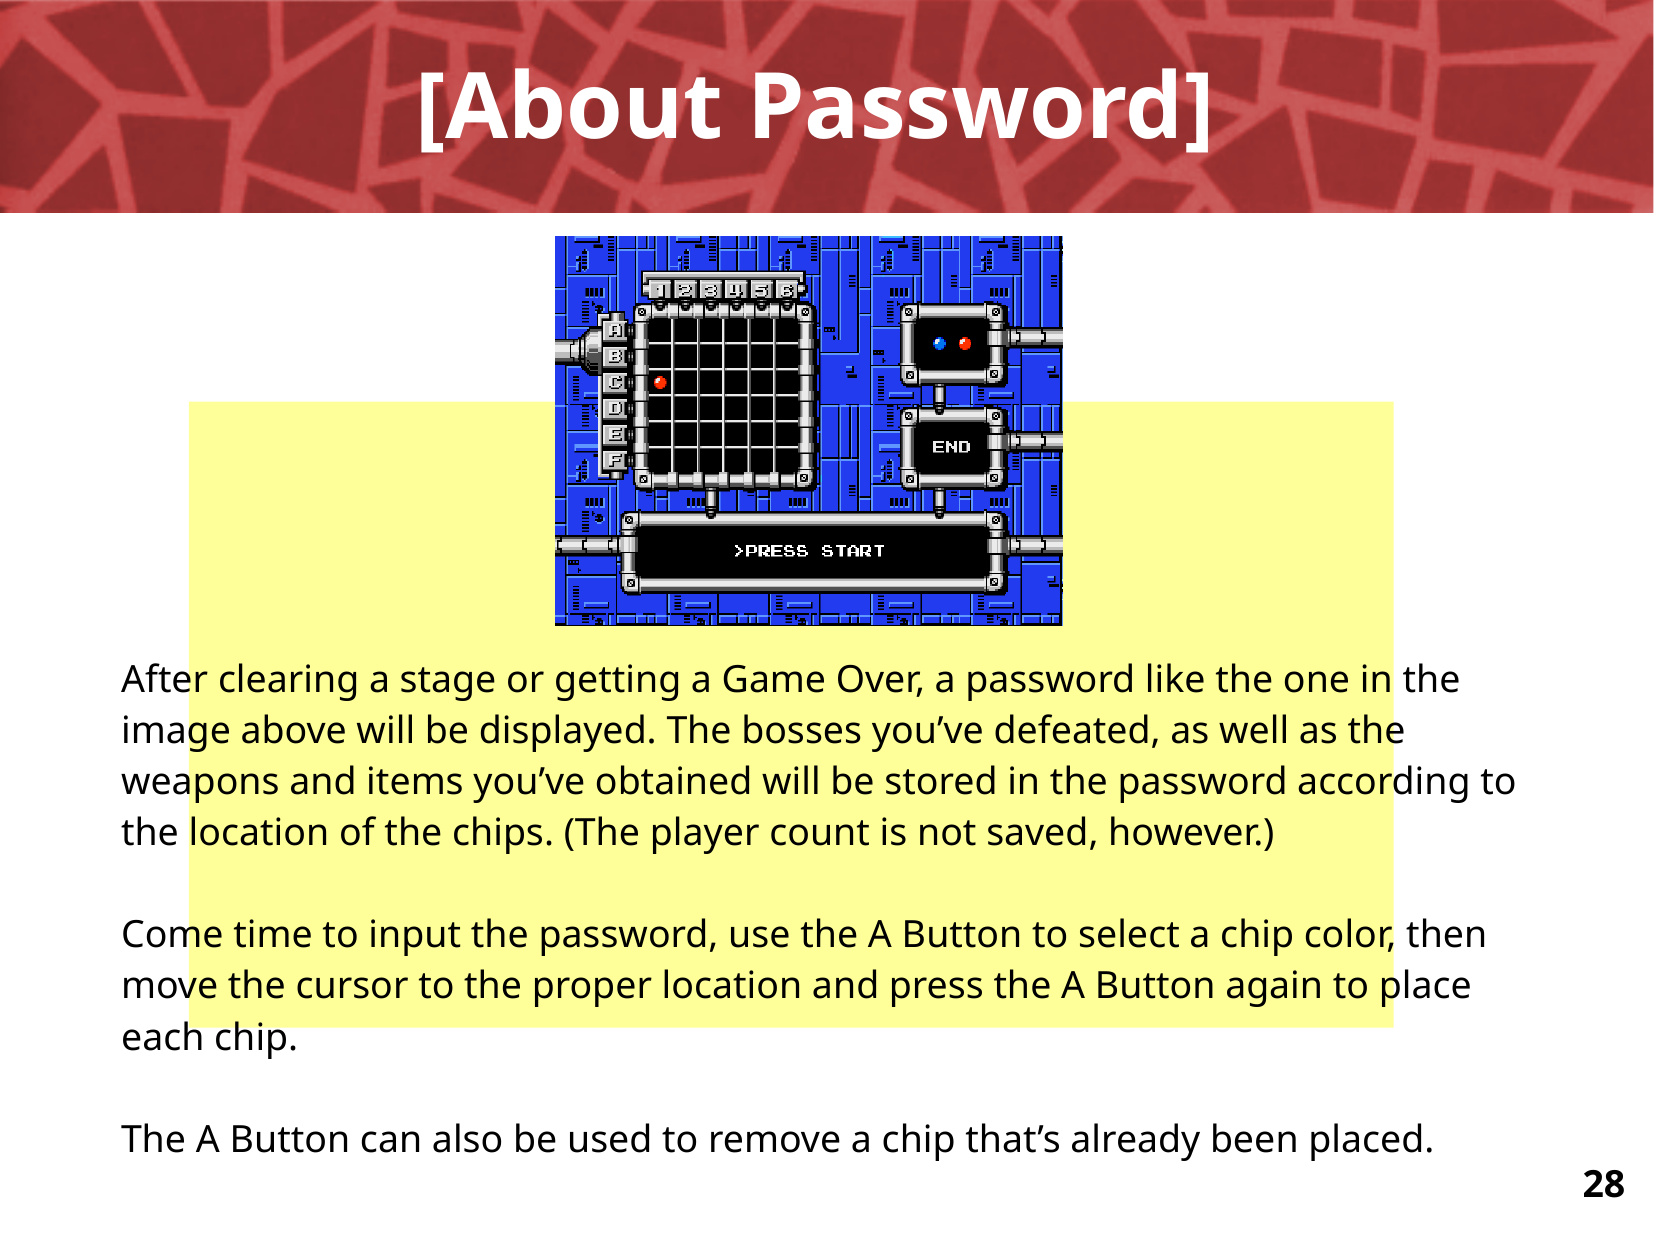

# [About Password]
After clearing a stage or getting a Game Over, a password like the one in the image above will be displayed. The bosses you’ve defeated, as well as the weapons and items you’ve obtained will be stored in the password according to the location of the chips. (The player count is not saved, however.)
Come time to input the password, use the A Button to select a chip color, then move the cursor to the proper location and press the A Button again to place each chip.
The A Button can also be used to remove a chip that’s already been placed.
28